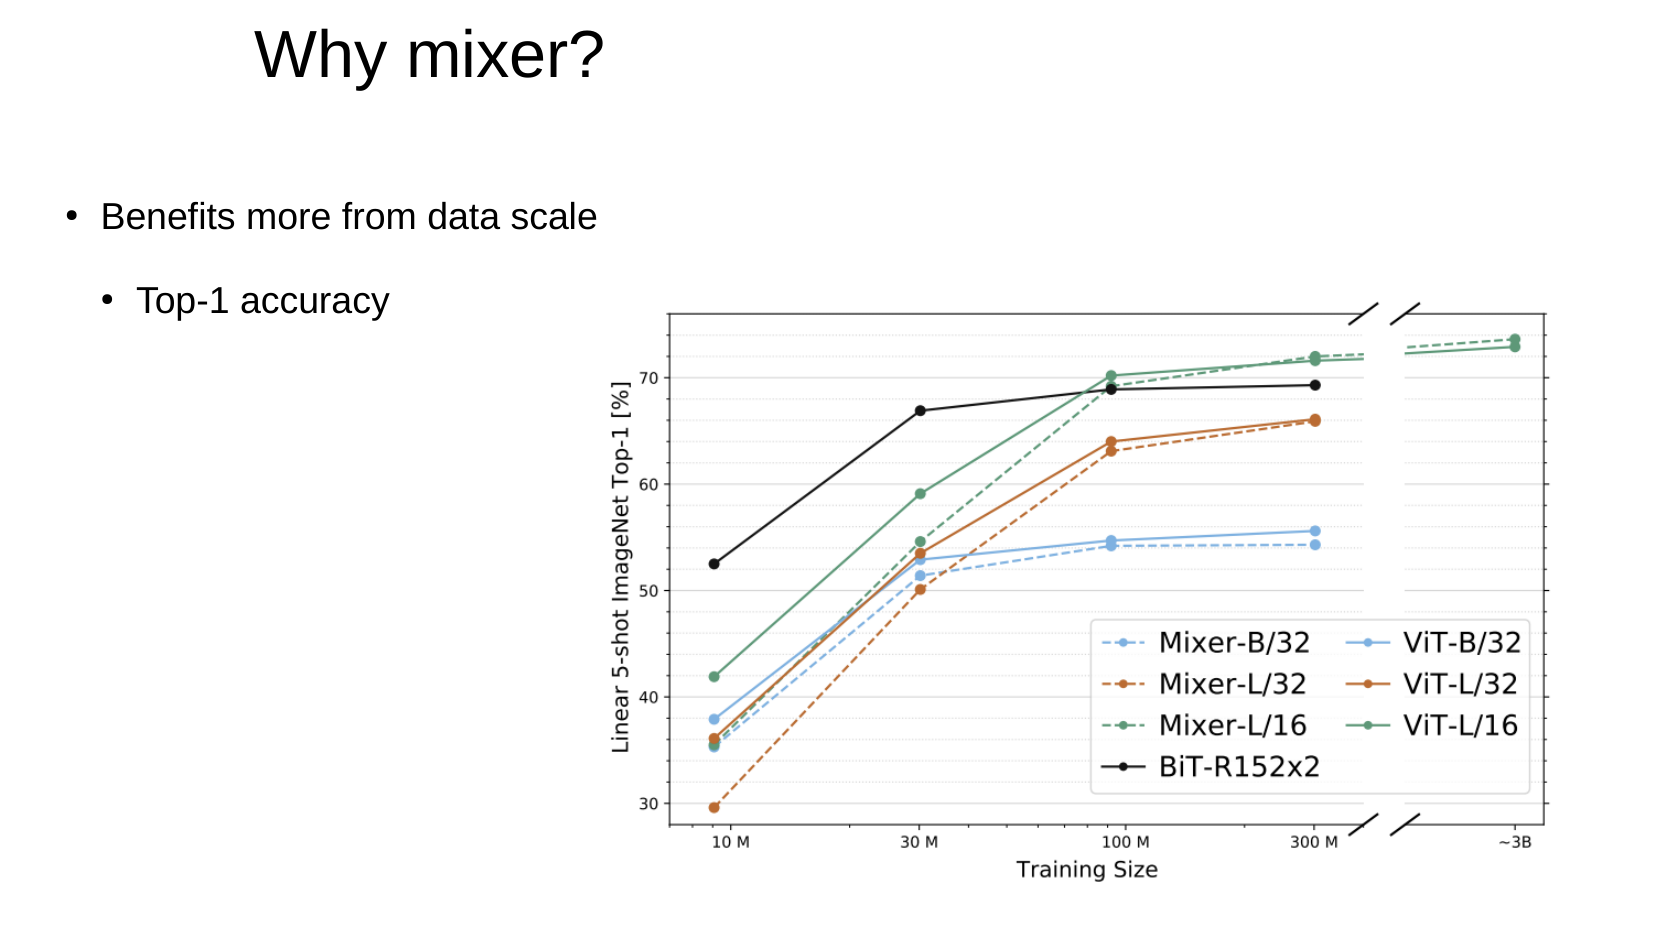

# Why mixer?
Benefits more from data scale
Top-1 accuracy